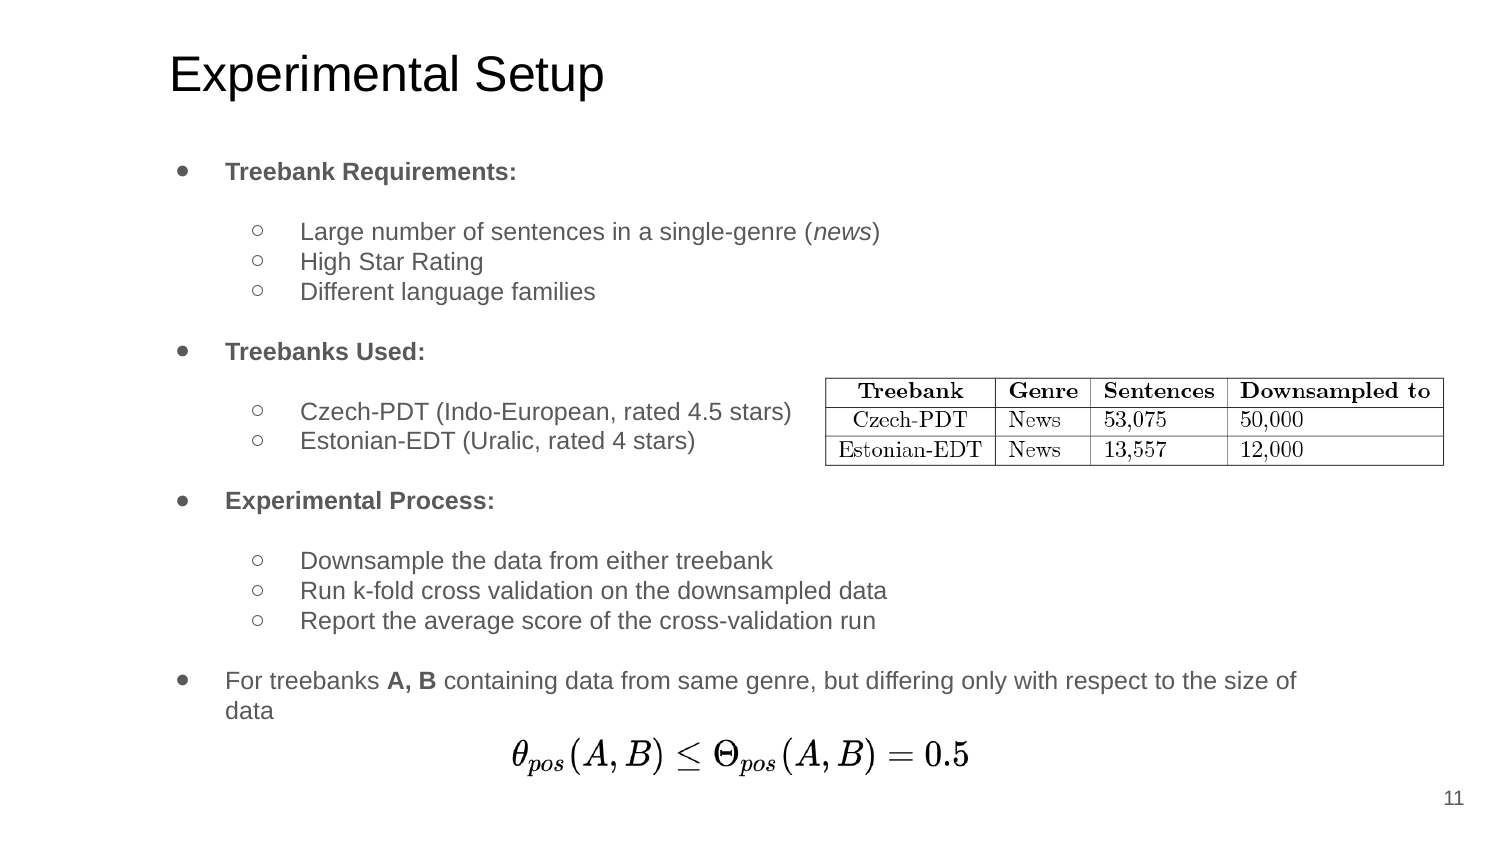

# Experimental Setup
Treebank Requirements:
Large number of sentences in a single-genre (news)
High Star Rating
Different language families
Treebanks Used:
Czech-PDT (Indo-European, rated 4.5 stars)
Estonian-EDT (Uralic, rated 4 stars)
Experimental Process:
Downsample the data from either treebank
Run k-fold cross validation on the downsampled data
Report the average score of the cross-validation run
For treebanks A, B containing data from same genre, but differing only with respect to the size of data